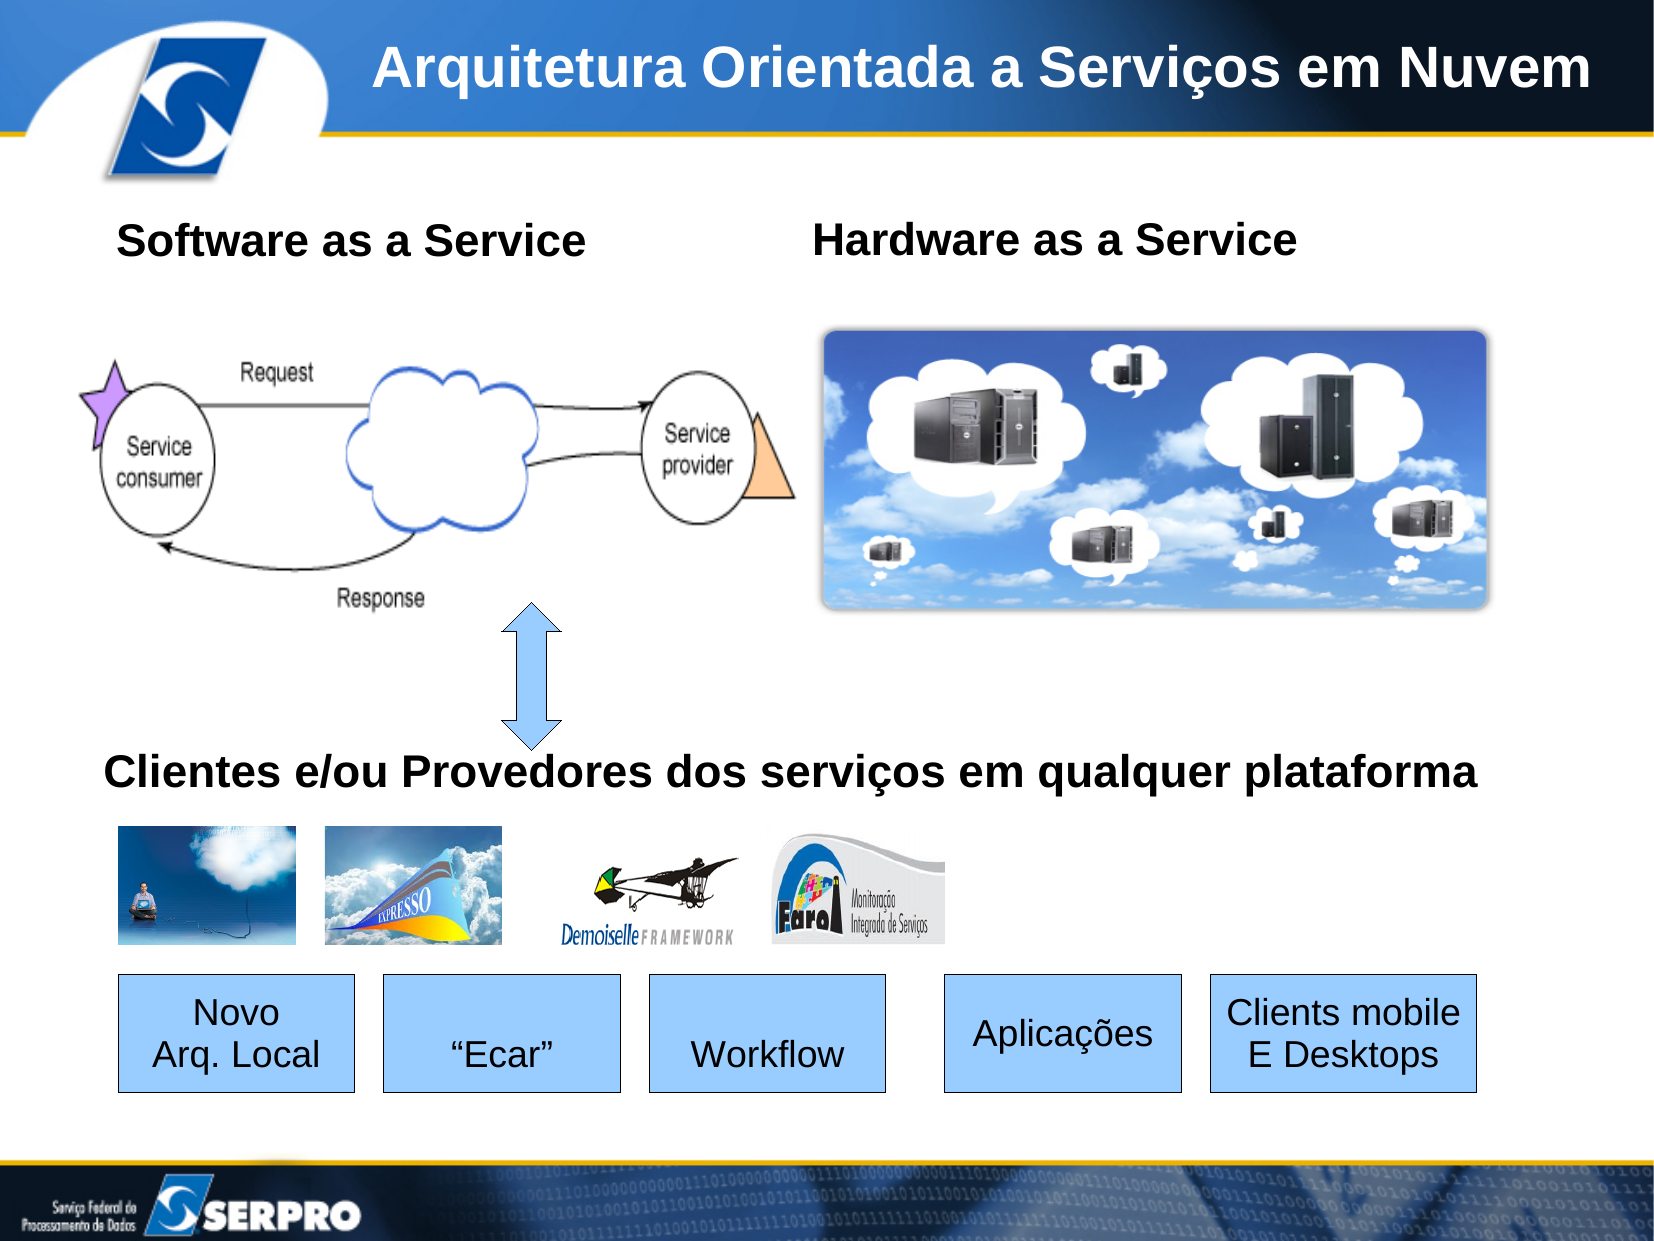

# Arquitetura Orientada a Serviços em Nuvem
Hardware as a Service
 Software as a Service
Clientes e/ou Provedores dos serviços em qualquer plataforma
Novo
Arq. Local
“Ecar”
Workflow
Aplicações
Clients mobile
E Desktops
 Administração e configuração
Suporte a Master/Slave do Ldap ou tecnologia similar
Abstração do serviço e estrutura de diretórios
Abstração da implementação do serviço de diretórios (pode ser AD, OpenLDAP, ...);
Utilização de banco de dados Master/Slave
Níveis de delegação da Administração, Administração de Ambiente e Usuários